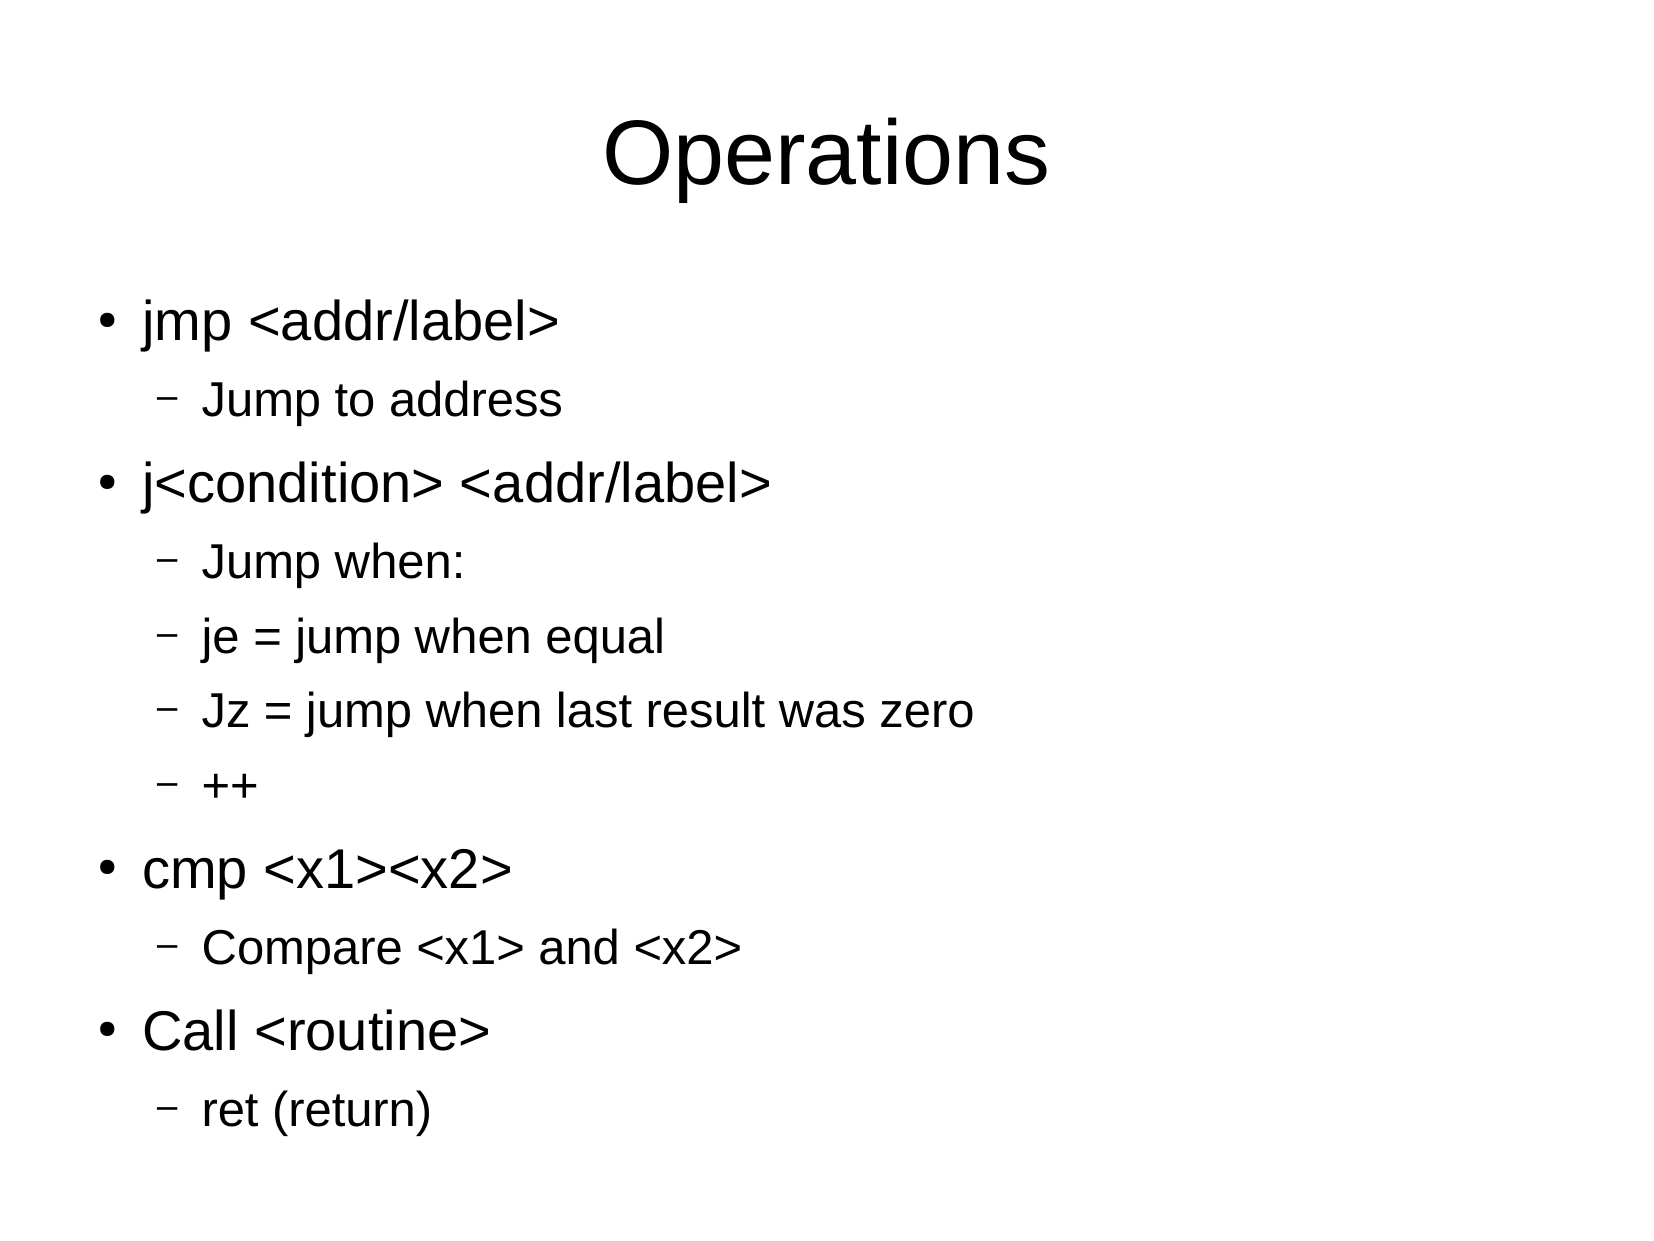

# Operations
jmp <addr/label>
Jump to address
j<condition> <addr/label>
Jump when:
je = jump when equal
Jz = jump when last result was zero
++
cmp <x1><x2>
Compare <x1> and <x2>
Call <routine>
ret (return)